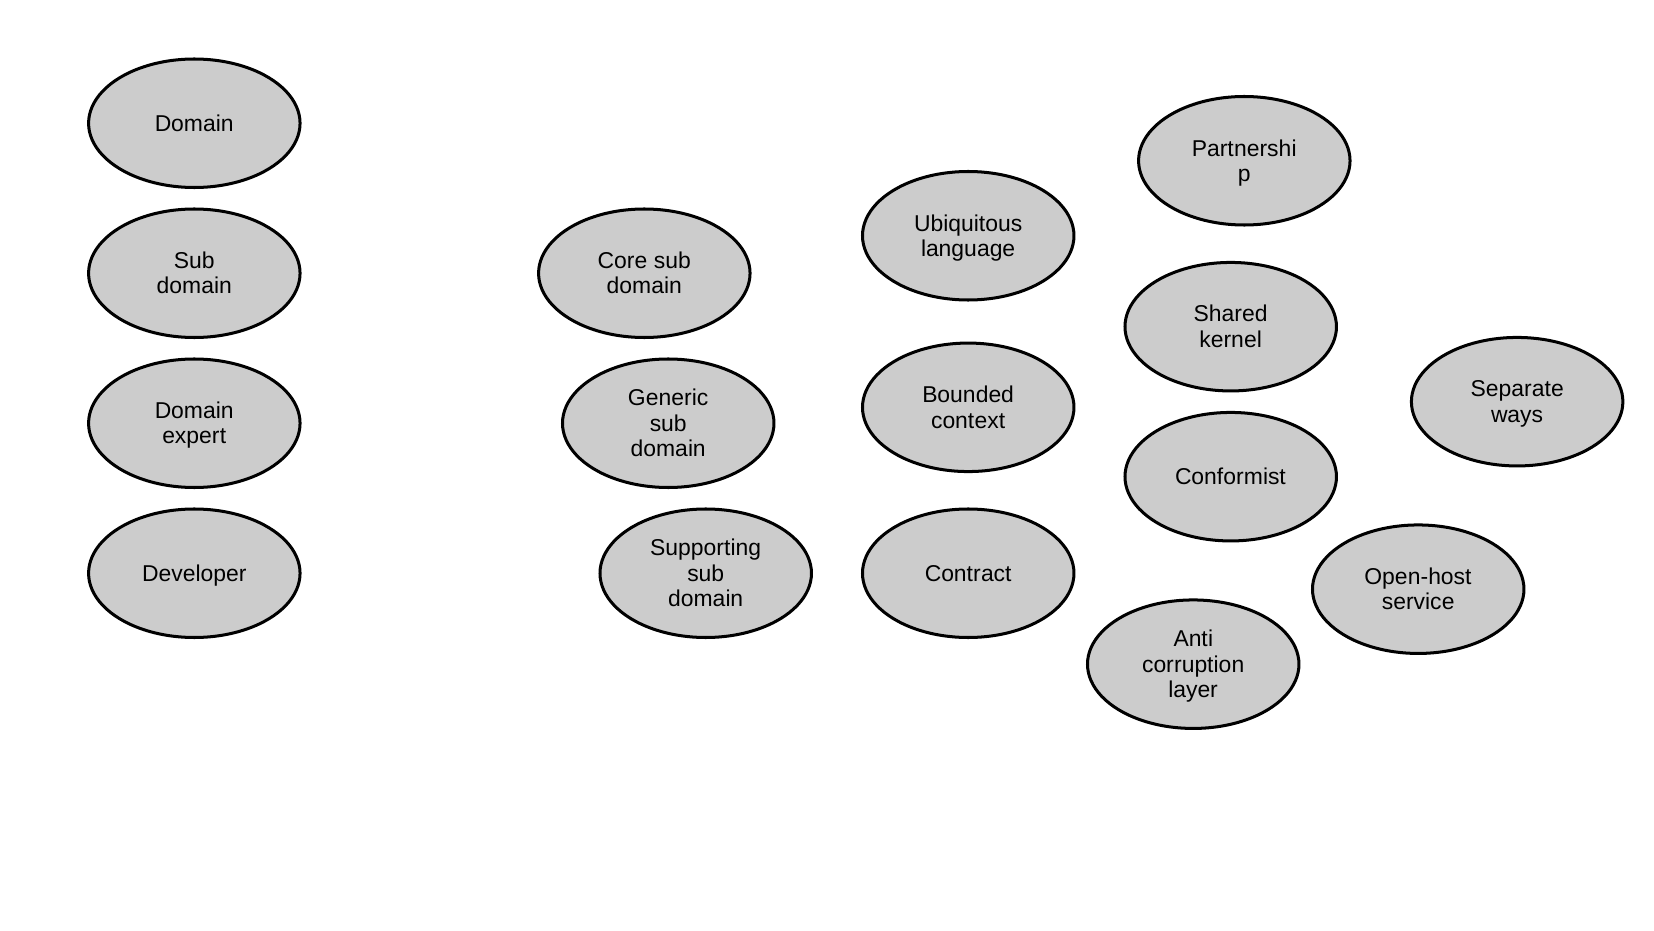

Domain
Partnership
Ubiquitous language
Sub
domain
Core sub
domain
Shared kernel
Separate ways
Bounded context
Domain expert
Generic sub
domain
Conformist
Developer
Supporting sub domain
Contract
Open-host service
Anti corruption layer